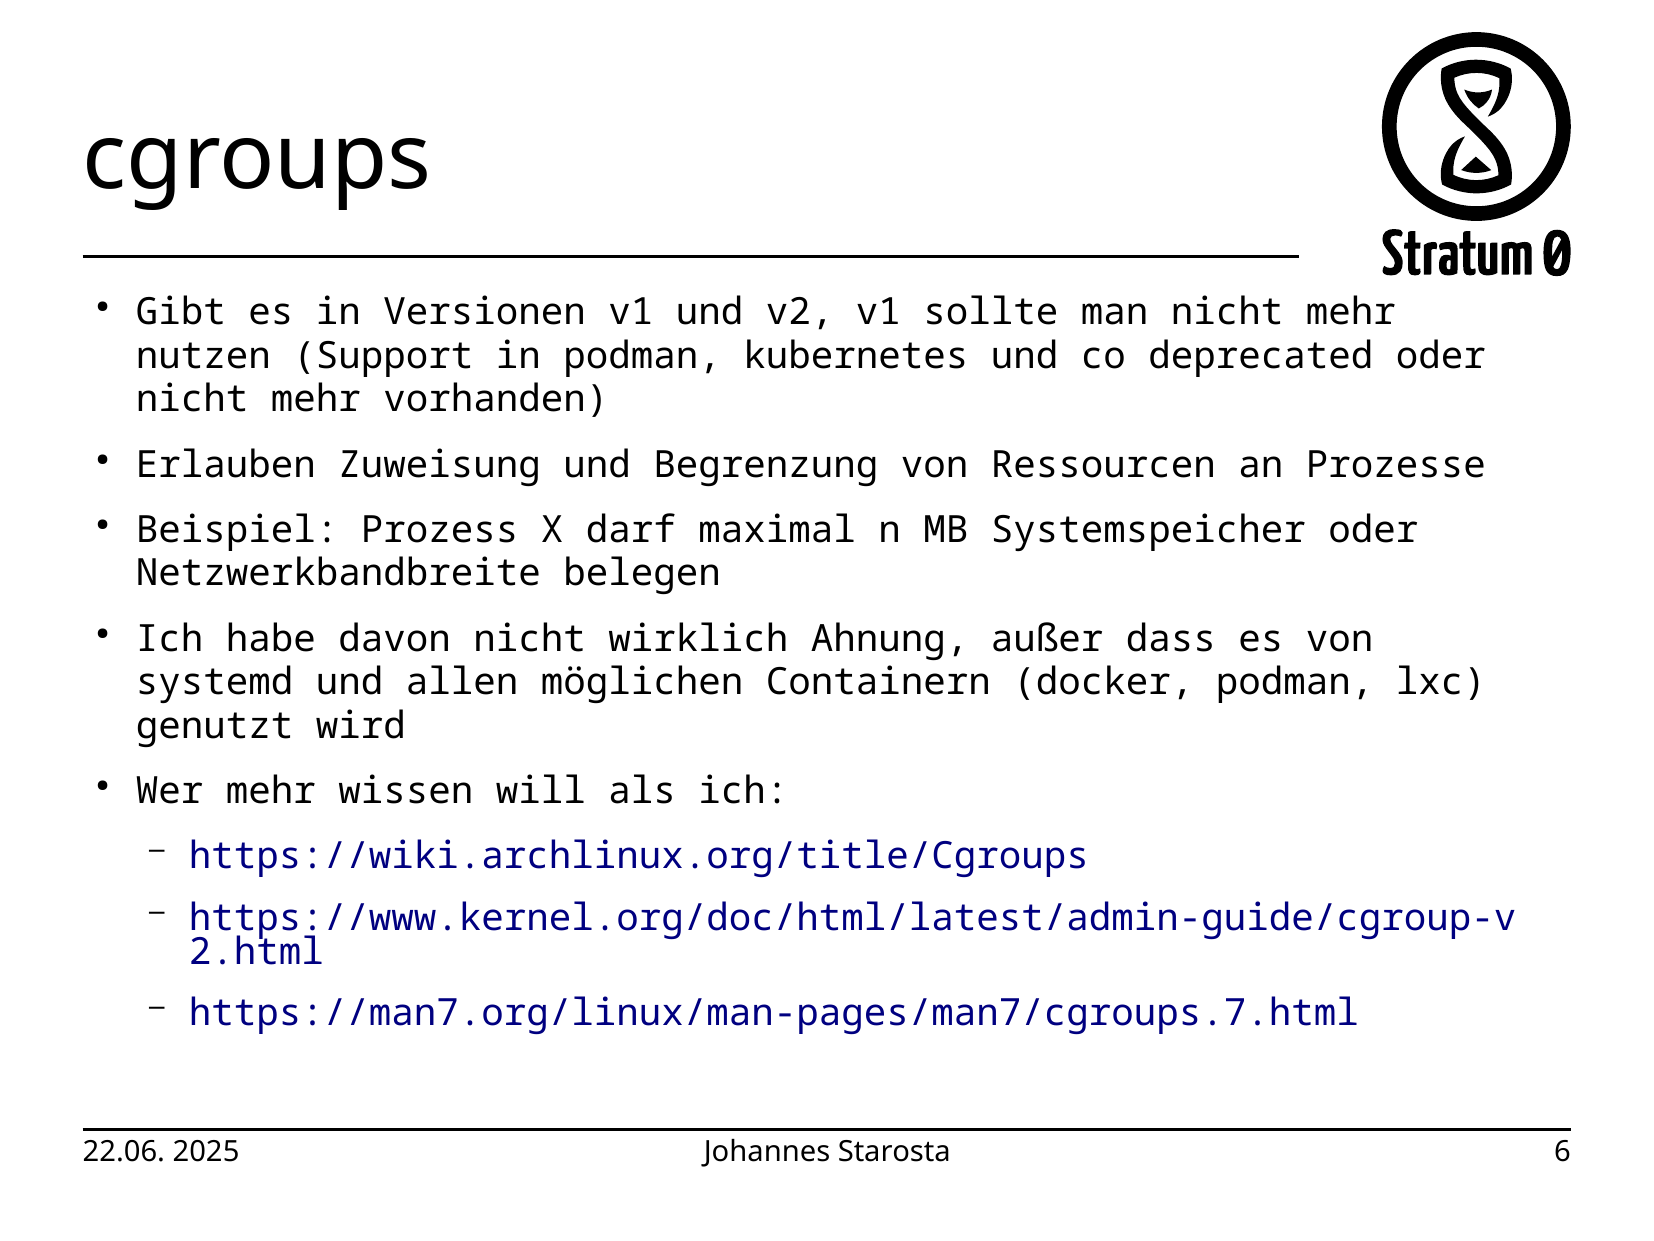

# cgroups
Gibt es in Versionen v1 und v2, v1 sollte man nicht mehr nutzen (Support in podman, kubernetes und co deprecated oder nicht mehr vorhanden)
Erlauben Zuweisung und Begrenzung von Ressourcen an Prozesse
Beispiel: Prozess X darf maximal n MB Systemspeicher oder Netzwerkbandbreite belegen
Ich habe davon nicht wirklich Ahnung, außer dass es von systemd und allen möglichen Containern (docker, podman, lxc) genutzt wird
Wer mehr wissen will als ich:
https://wiki.archlinux.org/title/Cgroups
https://www.kernel.org/doc/html/latest/admin-guide/cgroup-v2.html
https://man7.org/linux/man-pages/man7/cgroups.7.html
Chrissi^
6